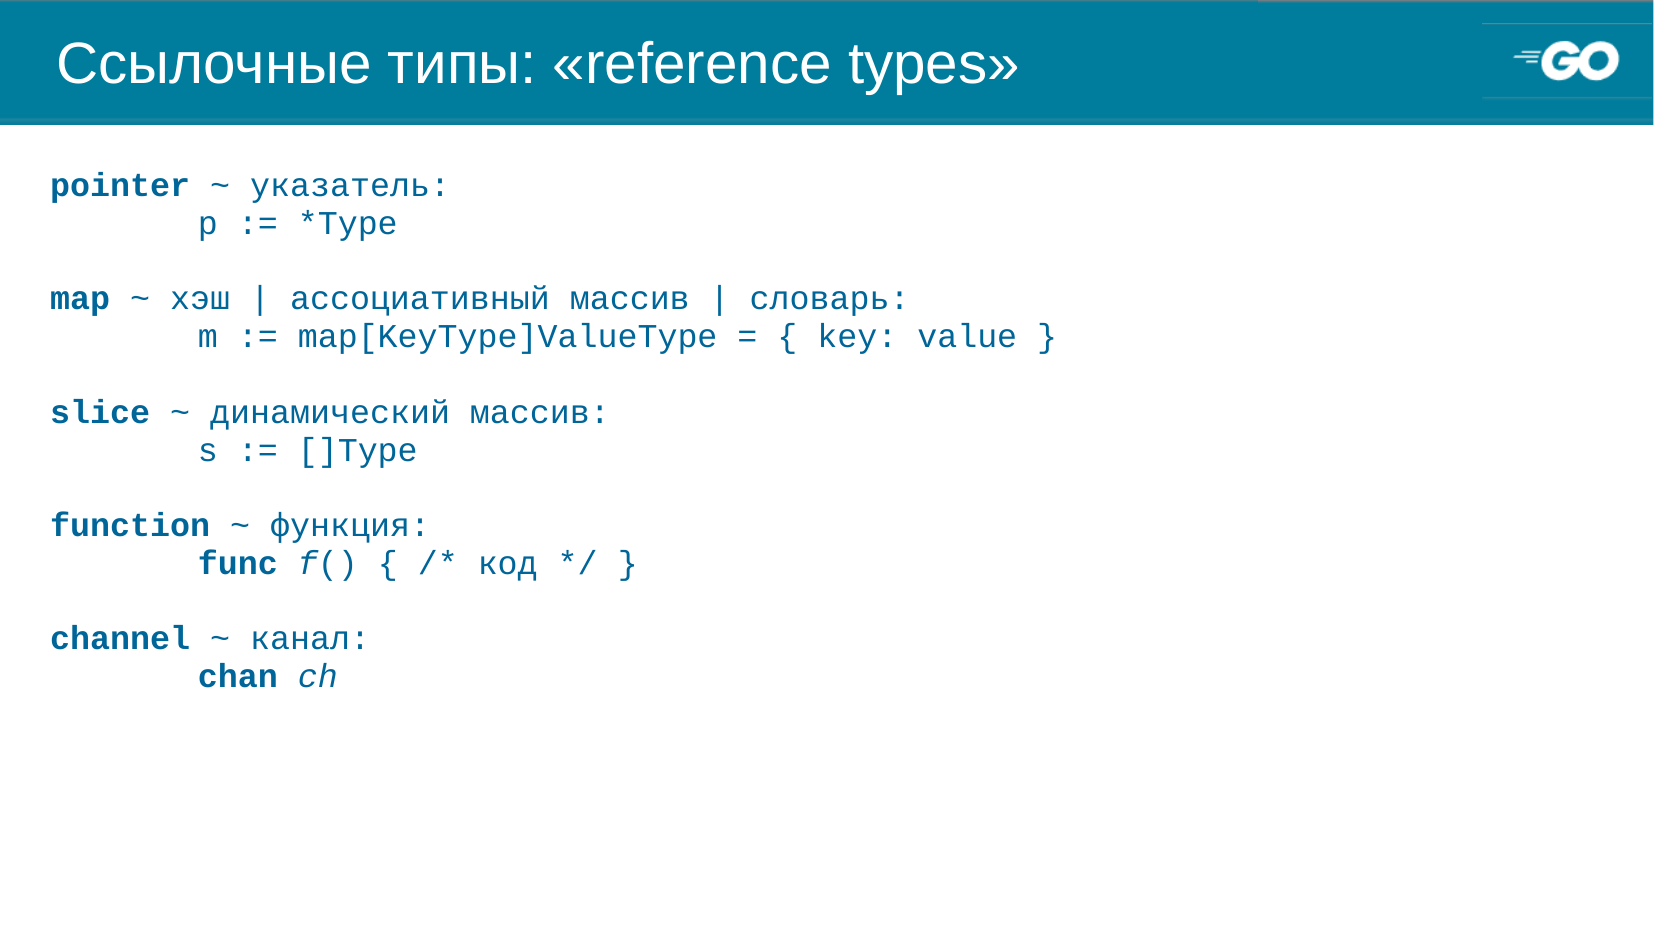

Ссылочные типы: «reference types»
pointer ~ указатель:
		p := *Type
map ~ хэш | ассоциативный массив | словарь:
		m := map[KeyType]ValueType = { key: value }
slice ~ динамический массив:
		s := []Type
function ~ функция:
		func f() { /* код */ }
channel ~ канал:
		chan ch